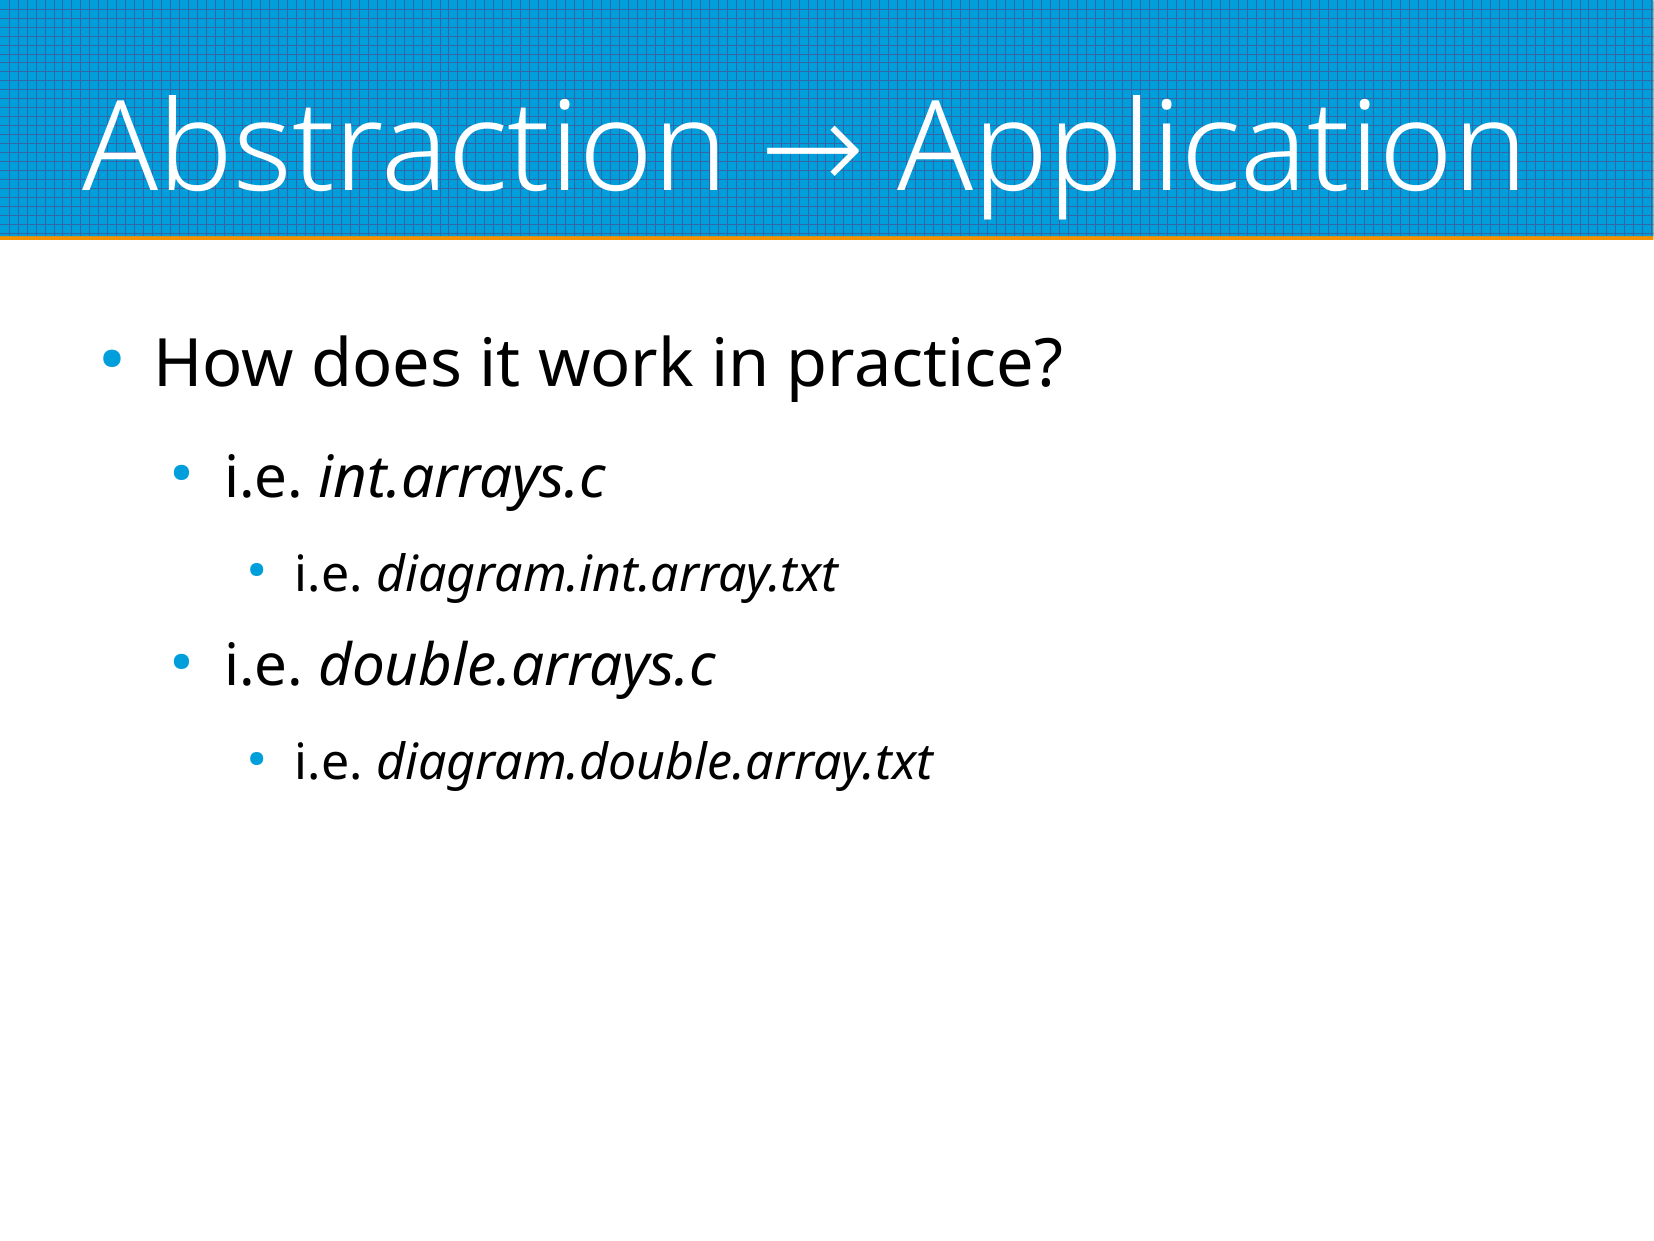

# Abstraction → Application
How does it work in practice?
i.e. int.arrays.c
i.e. diagram.int.array.txt
i.e. double.arrays.c
i.e. diagram.double.array.txt